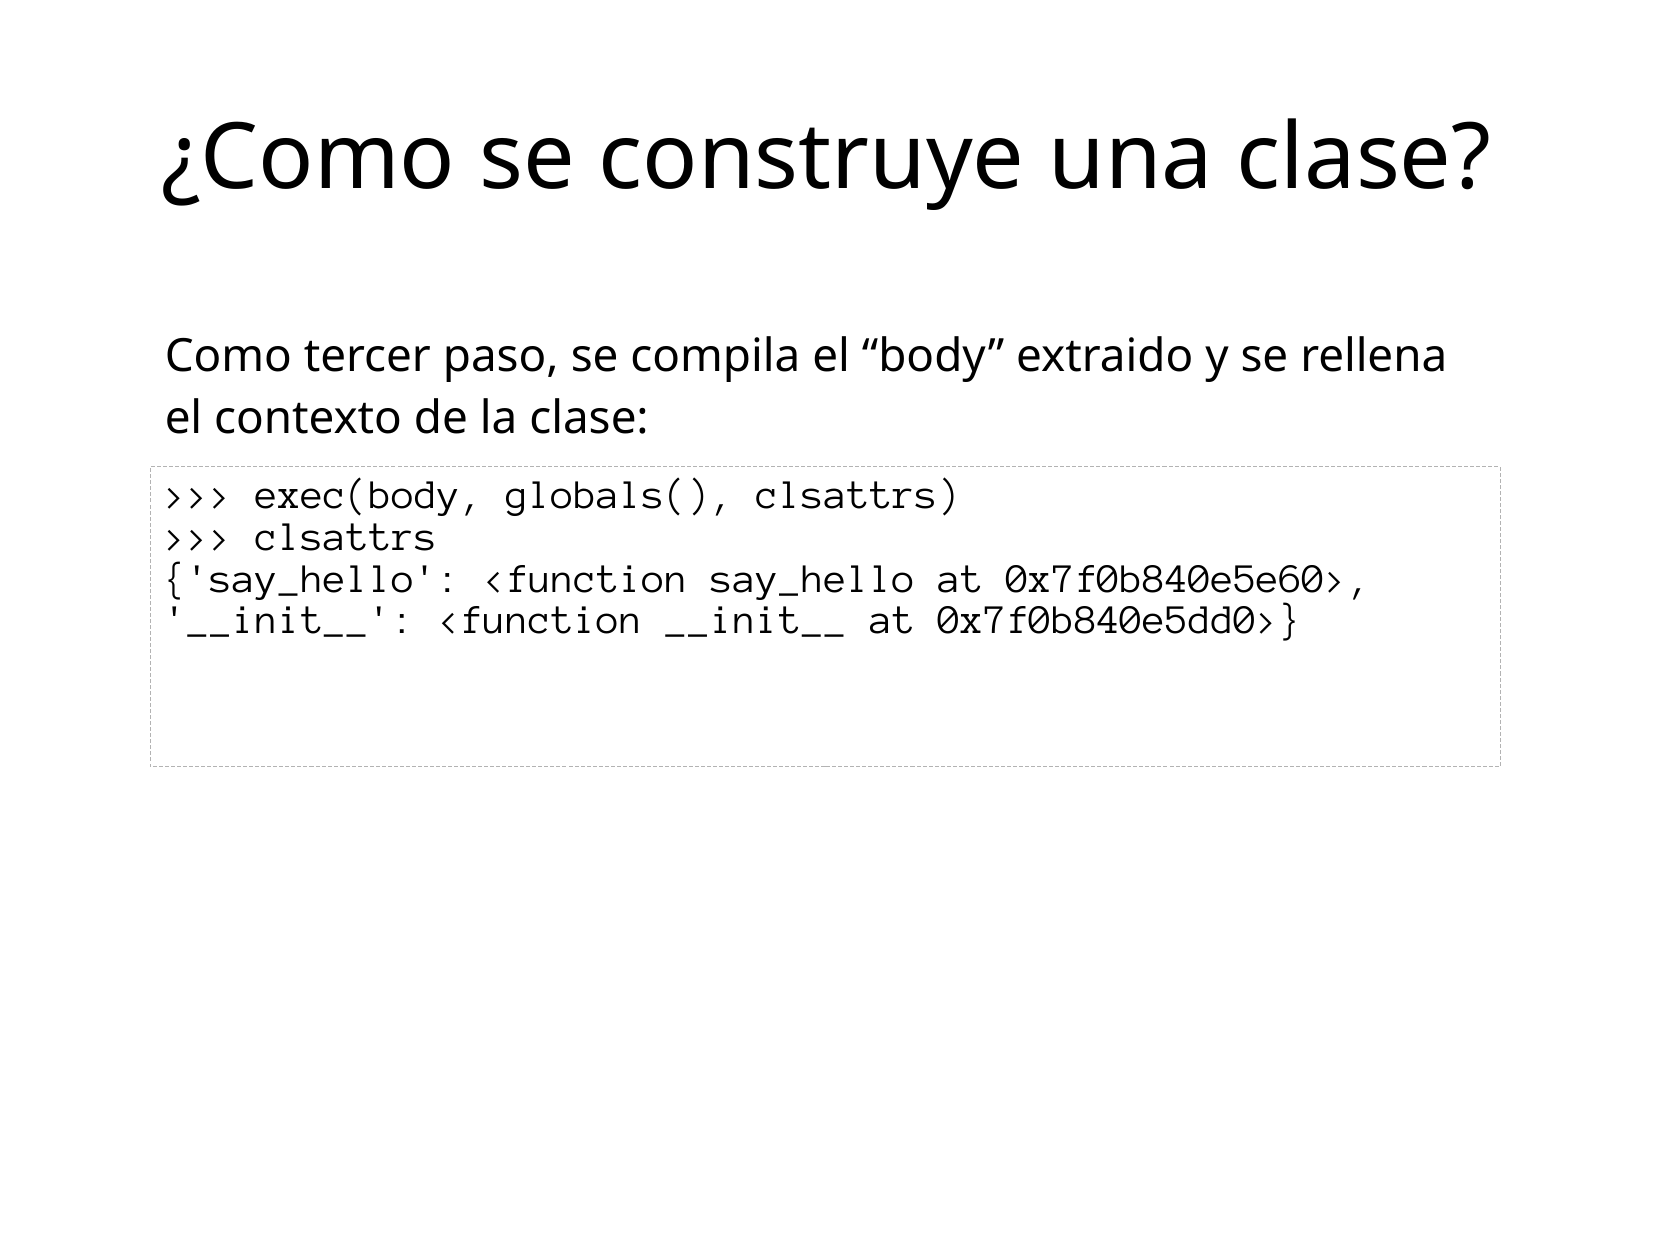

# ¿Como se construye una clase?
Como tercer paso, se compila el “body” extraido y se rellena el contexto de la clase:
>>> exec(body, globals(), clsattrs)
>>> clsattrs
{'say_hello': <function say_hello at 0x7f0b840e5e60>,
'__init__': <function __init__ at 0x7f0b840e5dd0>}